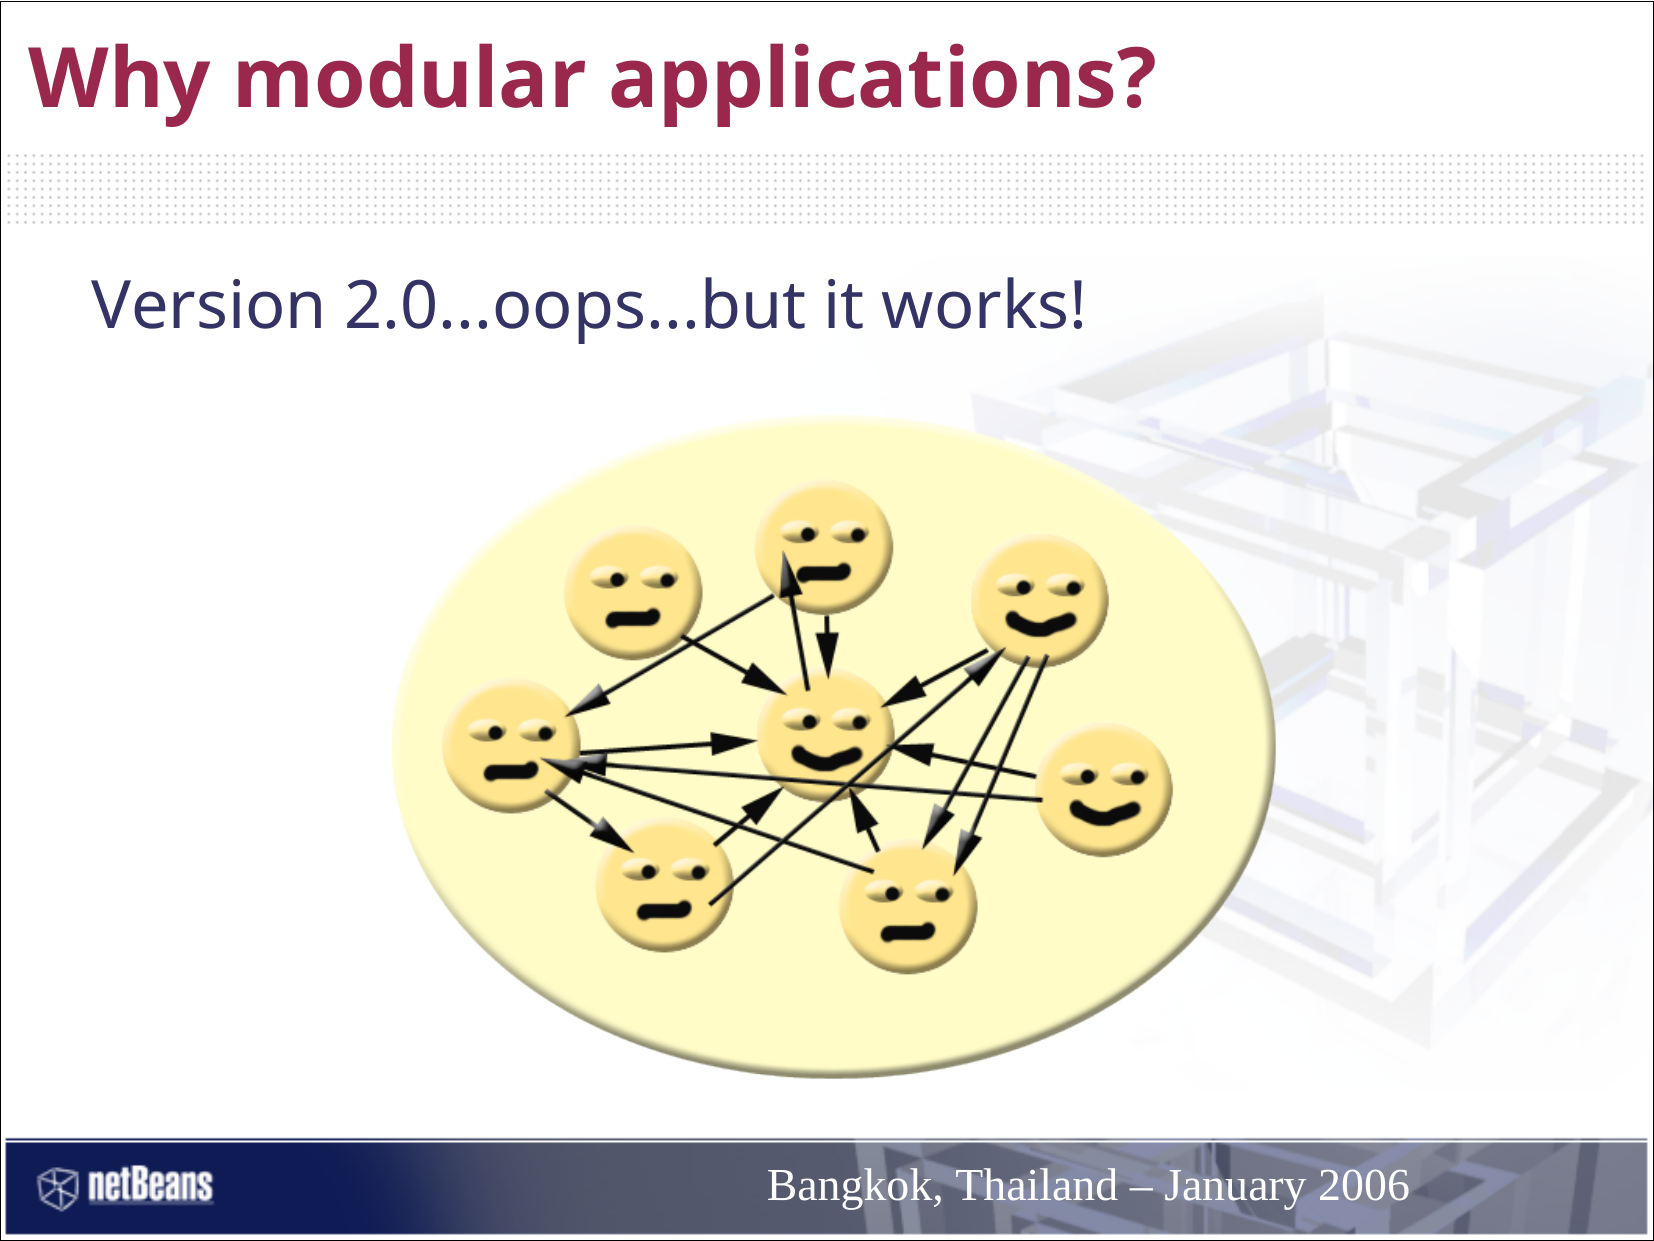

# Why modular applications?
Version 2.0...oops...but it works!